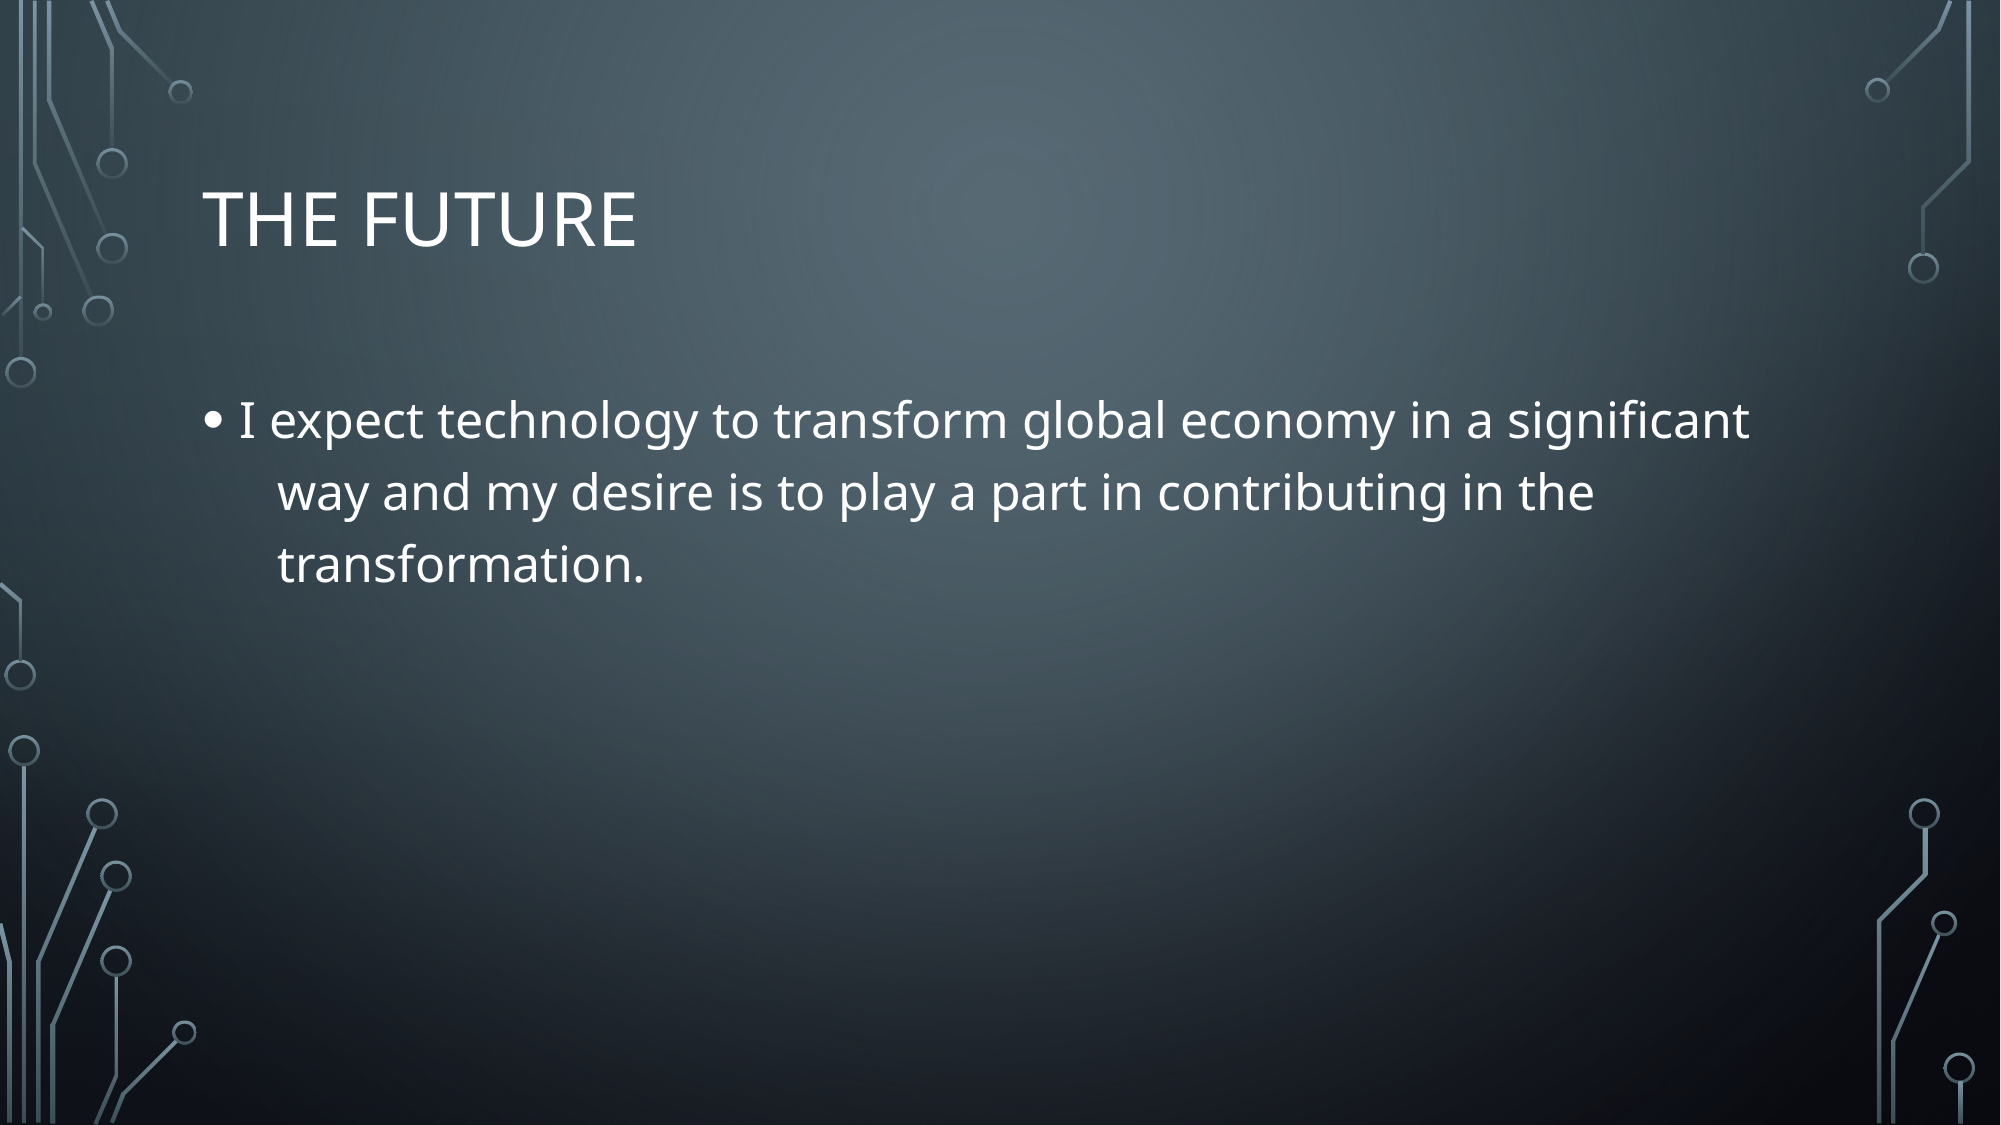

# THE FUTURE
I expect technology to transform global economy in a significant way and my desire is to play a part in contributing in the transformation.